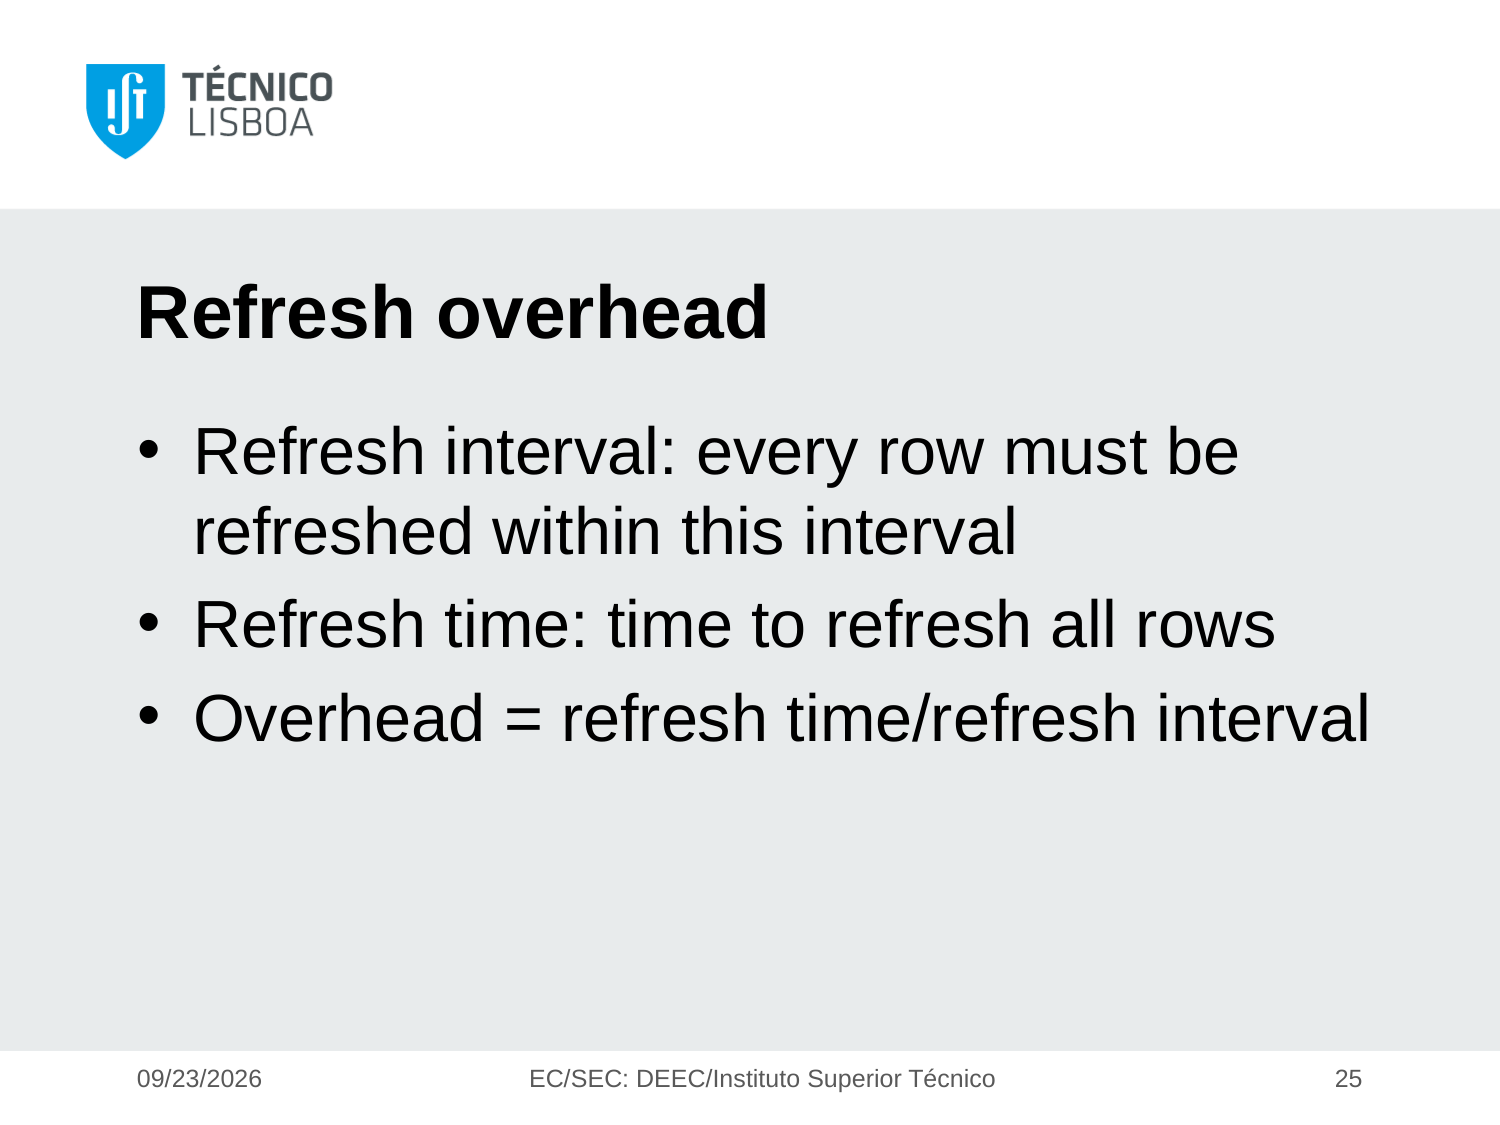

# Refresh overhead
Refresh interval: every row must be refreshed within this interval
Refresh time: time to refresh all rows
Overhead = refresh time/refresh interval
EC/SEC: DEEC/Instituto Superior Técnico